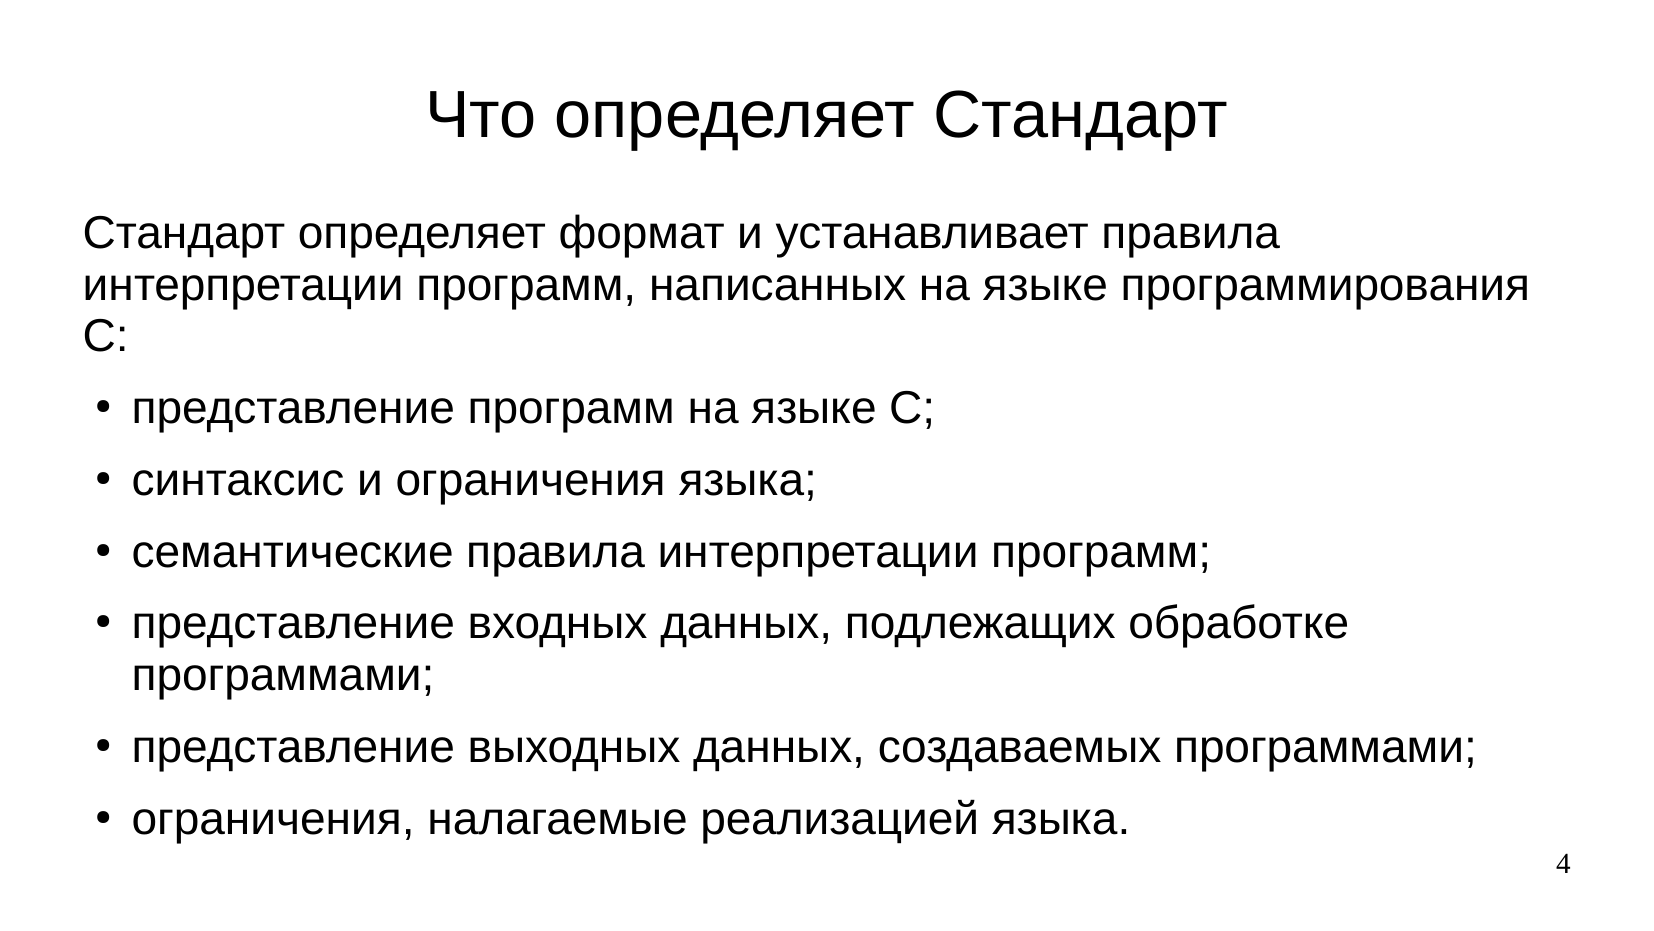

# Что определяет Стандарт
Стандарт определяет формат и устанавливает правила интерпретации программ, написанных на языке программирования C:
представление программ на языке C;
синтаксис и ограничения языка;
семантические правила интерпретации программ;
представление входных данных, подлежащих обработке программами;
представление выходных данных, создаваемых программами;
ограничения, налагаемые реализацией языка.
4